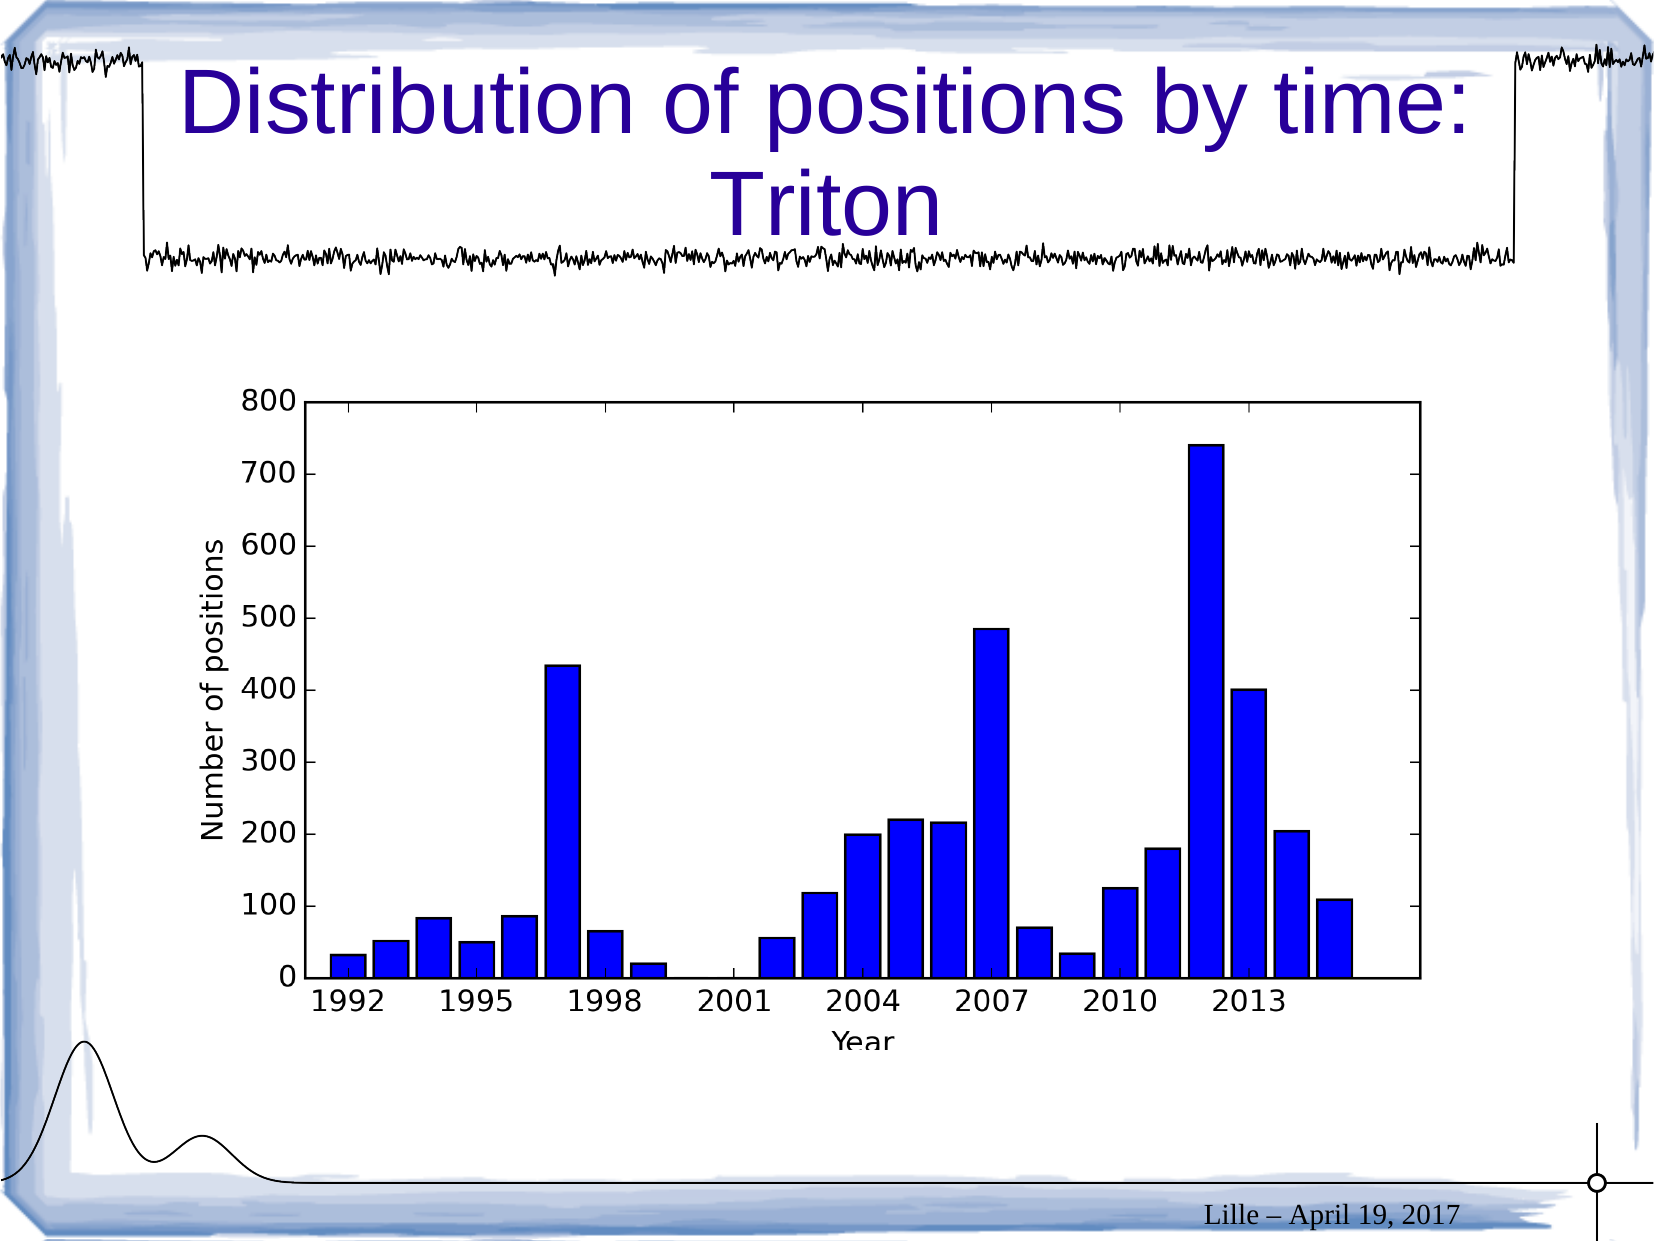

# Distribution of positions by time: Triton